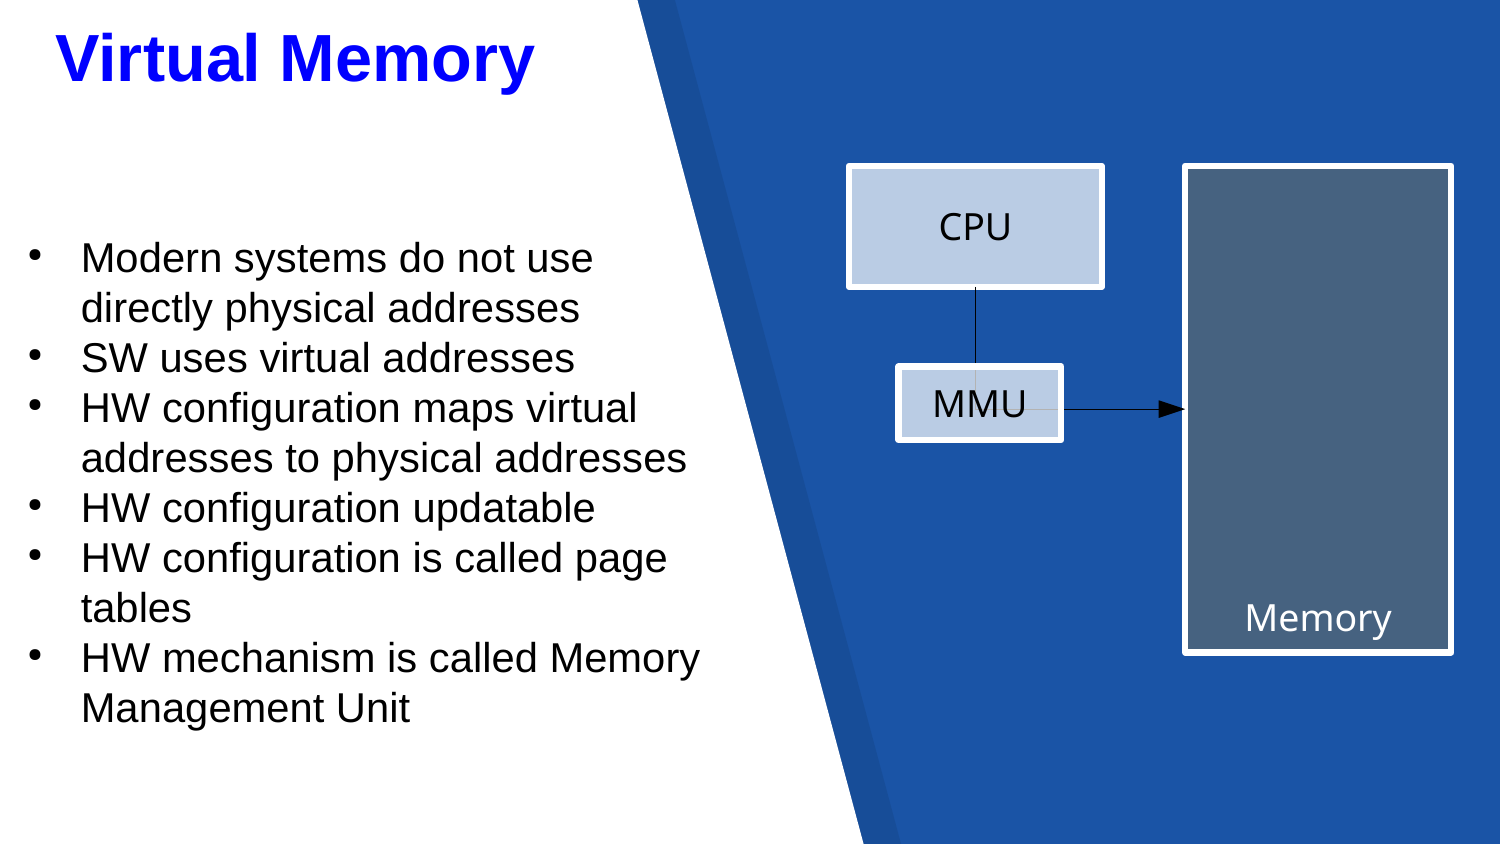

# Virtual Memory
Memory
CPU
Modern systems do not use directly physical addresses
SW uses virtual addresses
HW configuration maps virtual addresses to physical addresses
HW configuration updatable
HW configuration is called page tables
HW mechanism is called Memory Management Unit
MMU